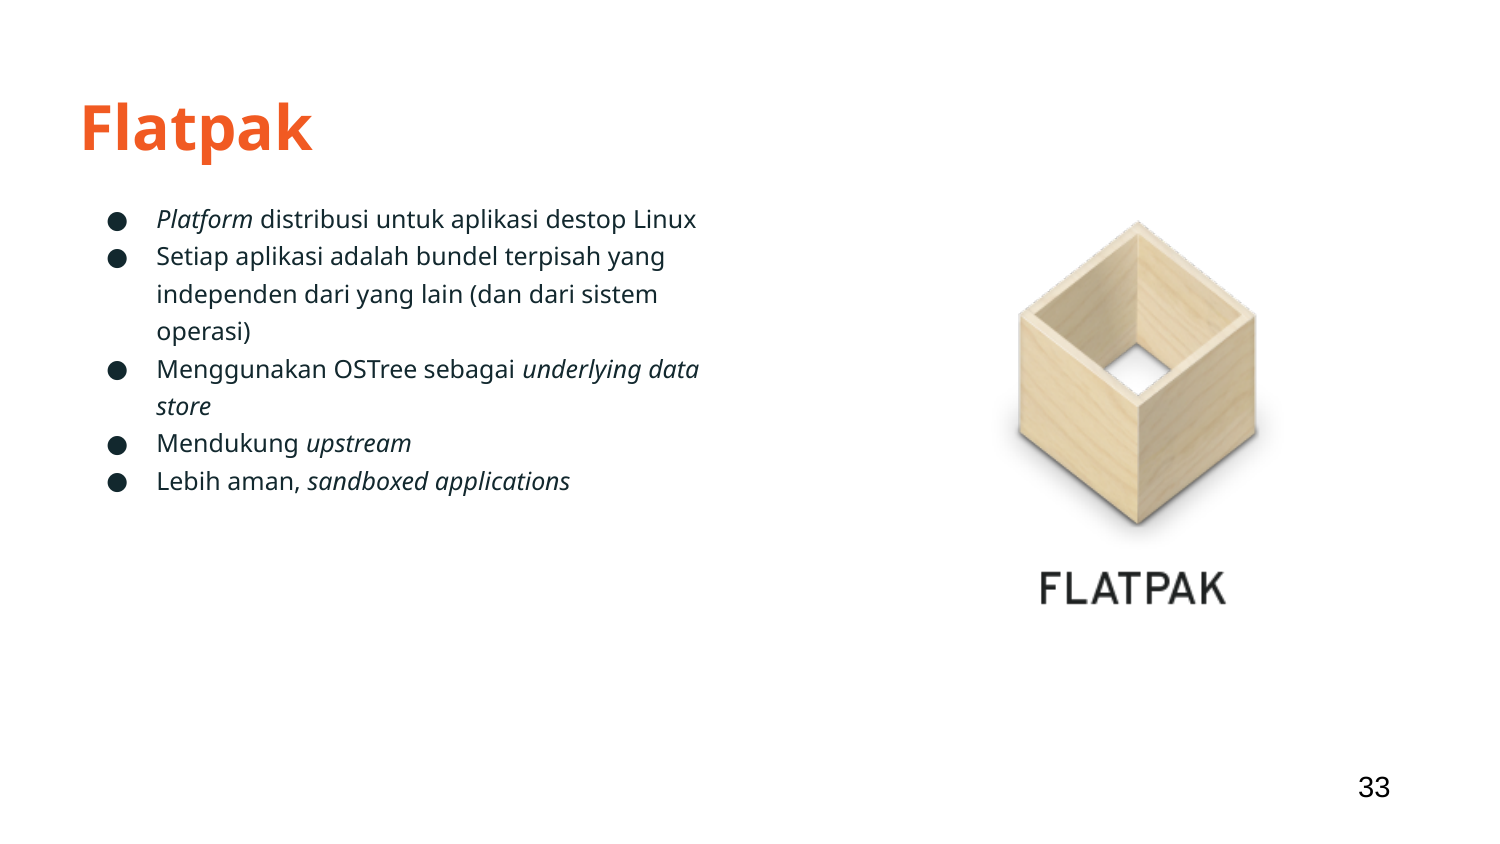

# Flatpak
Platform distribusi untuk aplikasi destop Linux
Setiap aplikasi adalah bundel terpisah yang independen dari yang lain (dan dari sistem operasi)
Menggunakan OSTree sebagai underlying data store
Mendukung upstream
Lebih aman, sandboxed applications